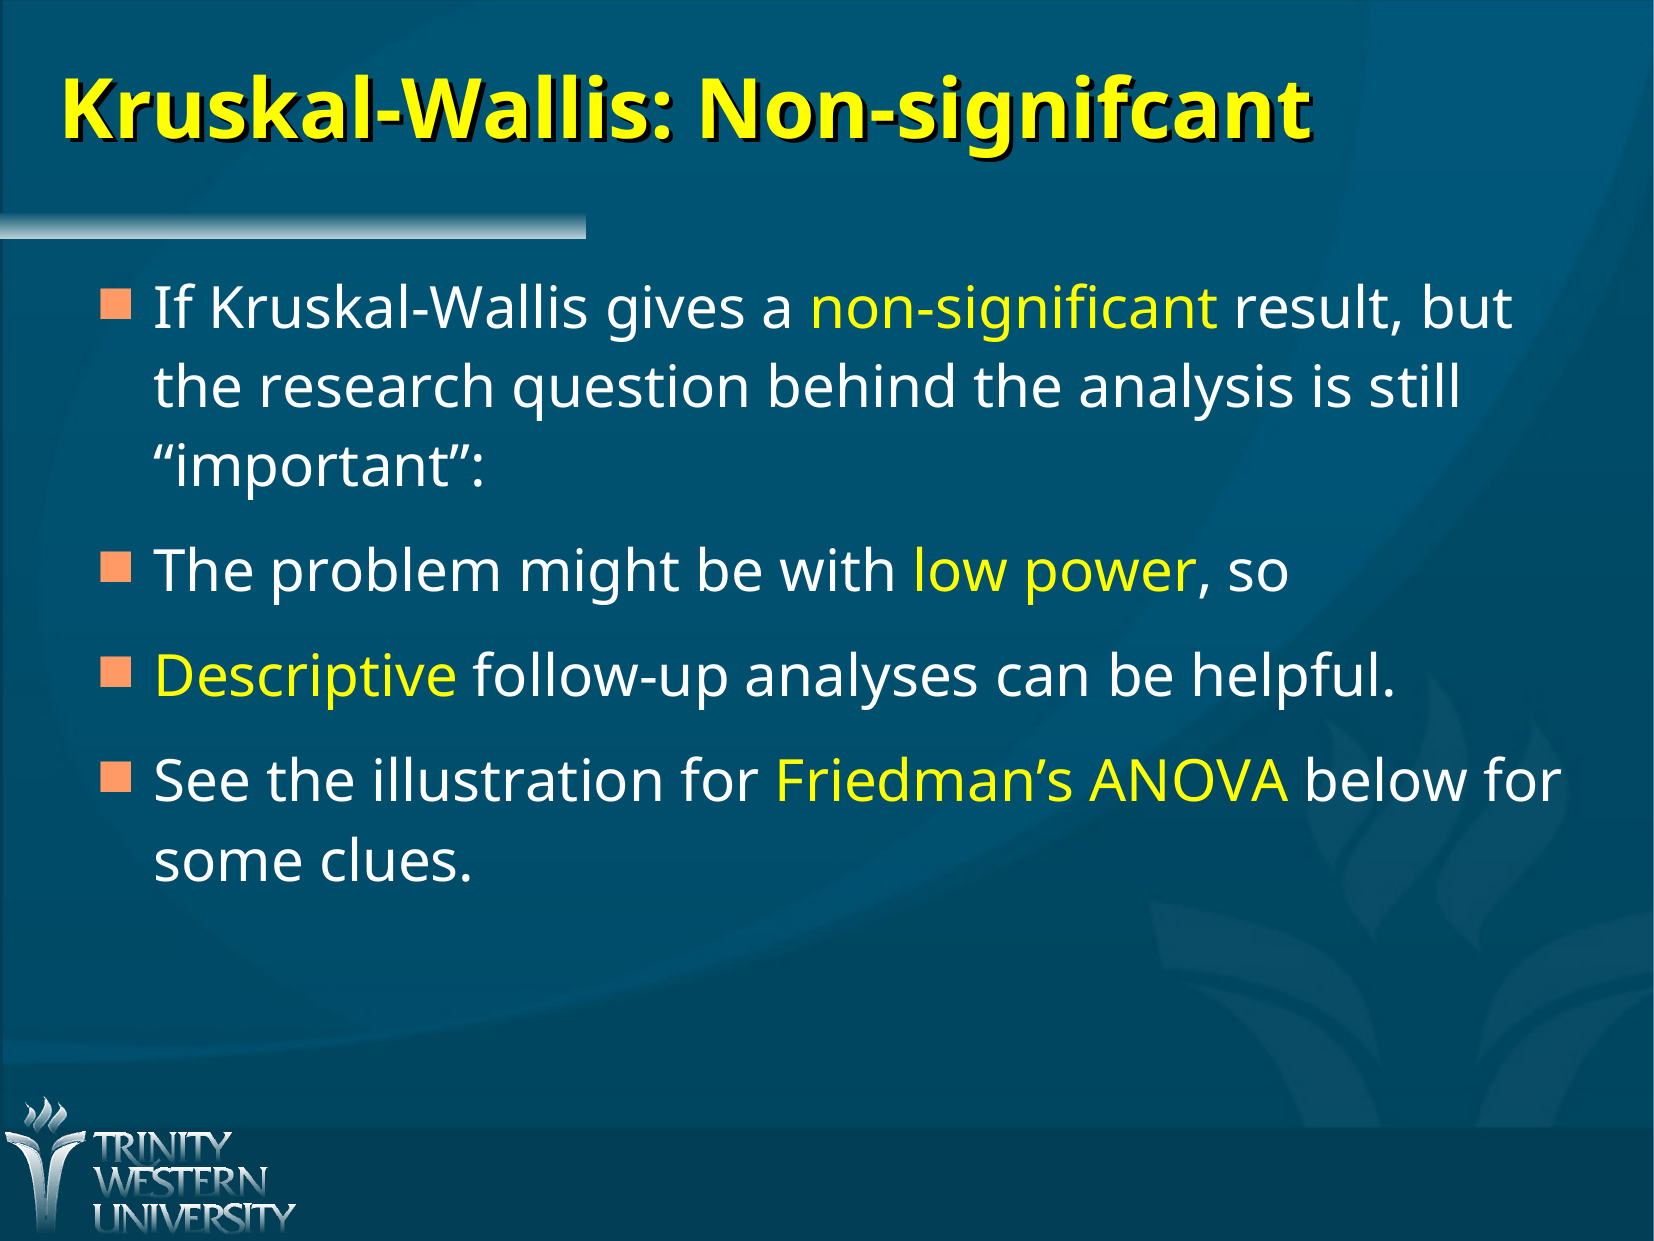

# Kruskal-Wallis: Non-signifcant
If Kruskal-Wallis gives a non-significant result, but the research question behind the analysis is still “important”:
The problem might be with low power, so
Descriptive follow-up analyses can be helpful.
See the illustration for Friedman’s ANOVA below for some clues.